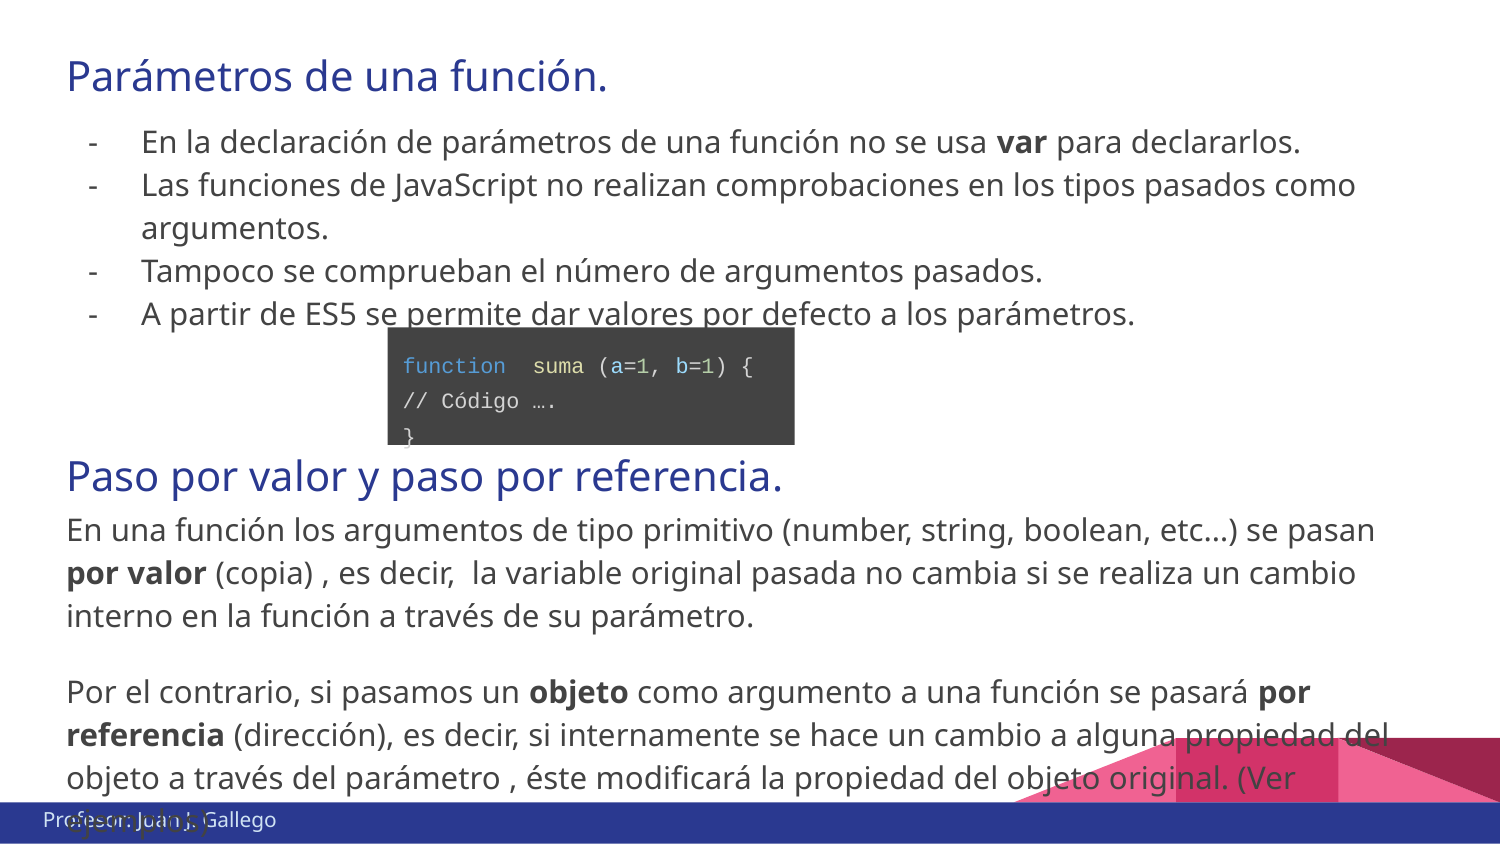

# Parámetros de una función.
En la declaración de parámetros de una función no se usa var para declararlos.
Las funciones de JavaScript no realizan comprobaciones en los tipos pasados como argumentos.
Tampoco se comprueban el número de argumentos pasados.
A partir de ES5 se permite dar valores por defecto a los parámetros.
function suma (a=1, b=1) {
// Código ….
}
Paso por valor y paso por referencia.
En una función los argumentos de tipo primitivo (number, string, boolean, etc…) se pasan por valor (copia) , es decir, la variable original pasada no cambia si se realiza un cambio interno en la función a través de su parámetro.
Por el contrario, si pasamos un objeto como argumento a una función se pasará por referencia (dirección), es decir, si internamente se hace un cambio a alguna propiedad del objeto a través del parámetro , éste modificará la propiedad del objeto original. (Ver ejemplos)